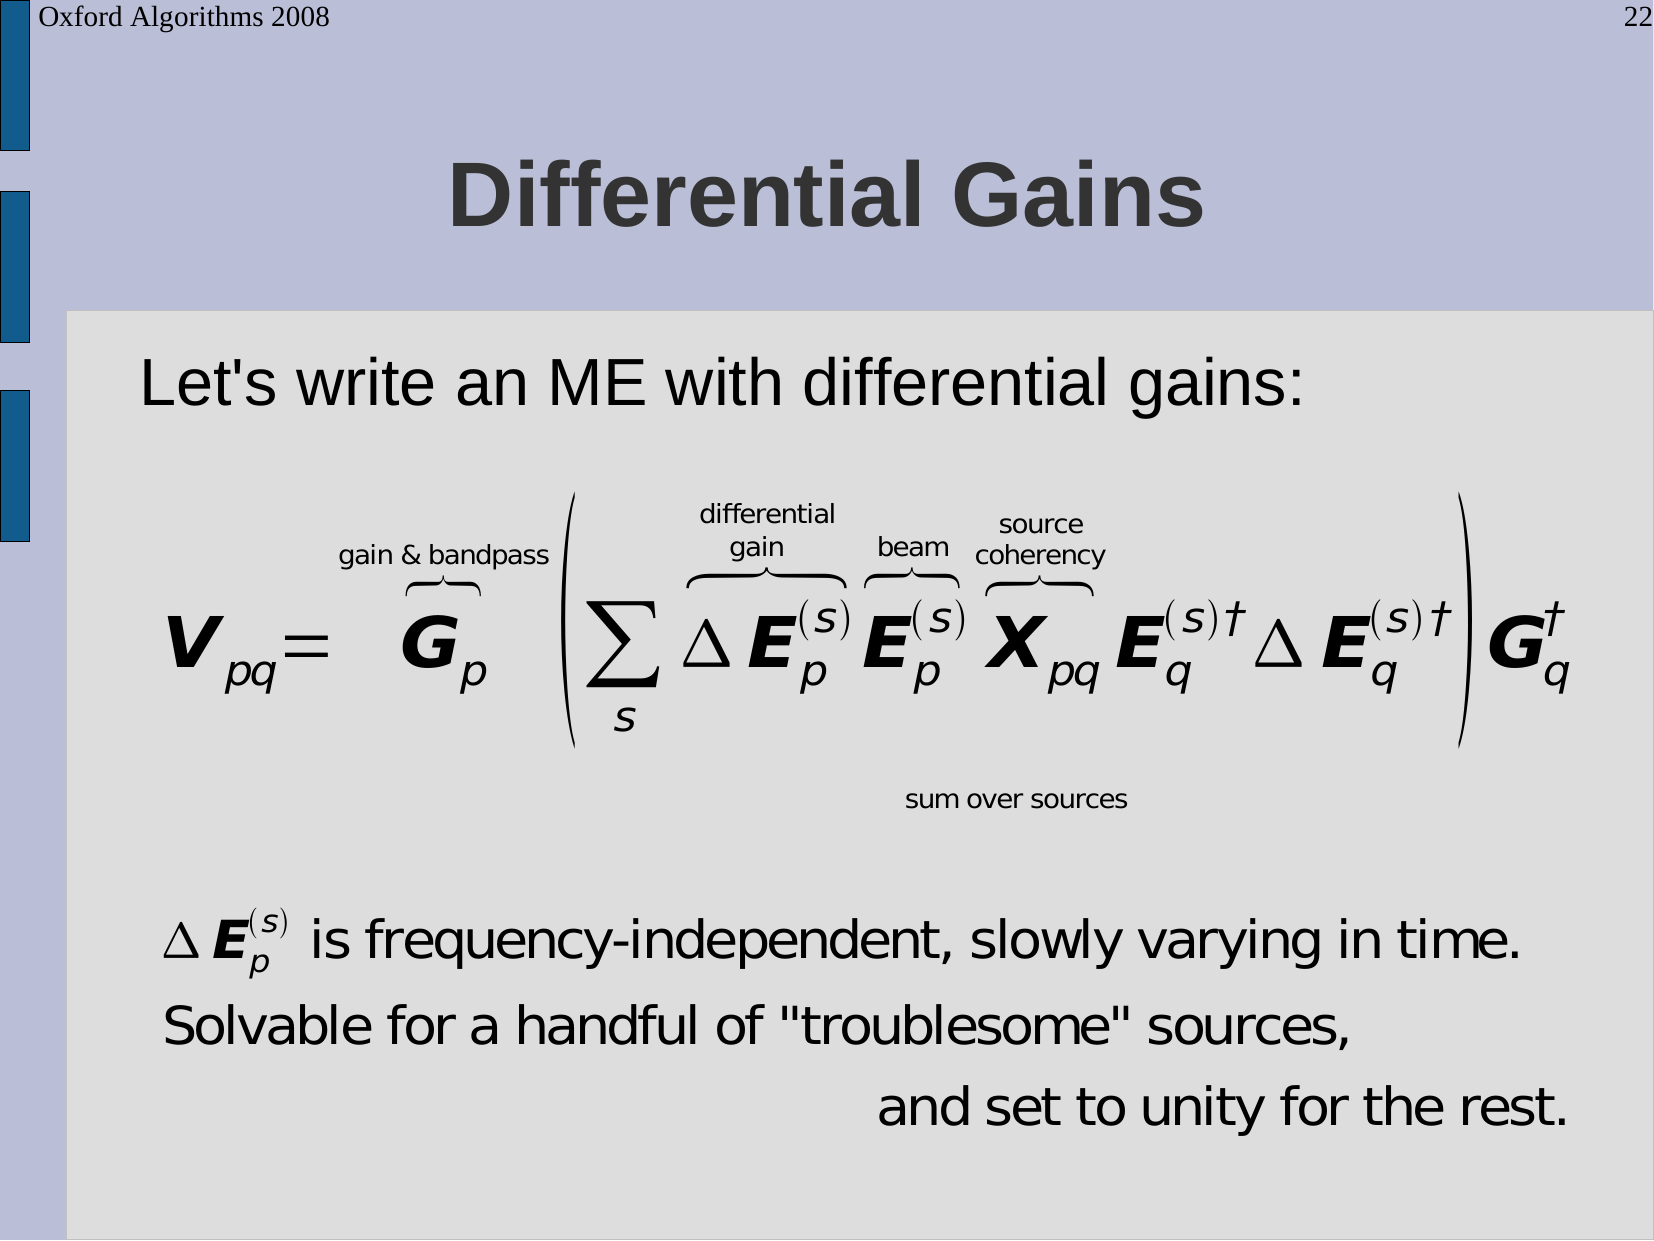

Oxford Algorithms 2008
22
# Differential Gains
Let's write an ME with differential gains: